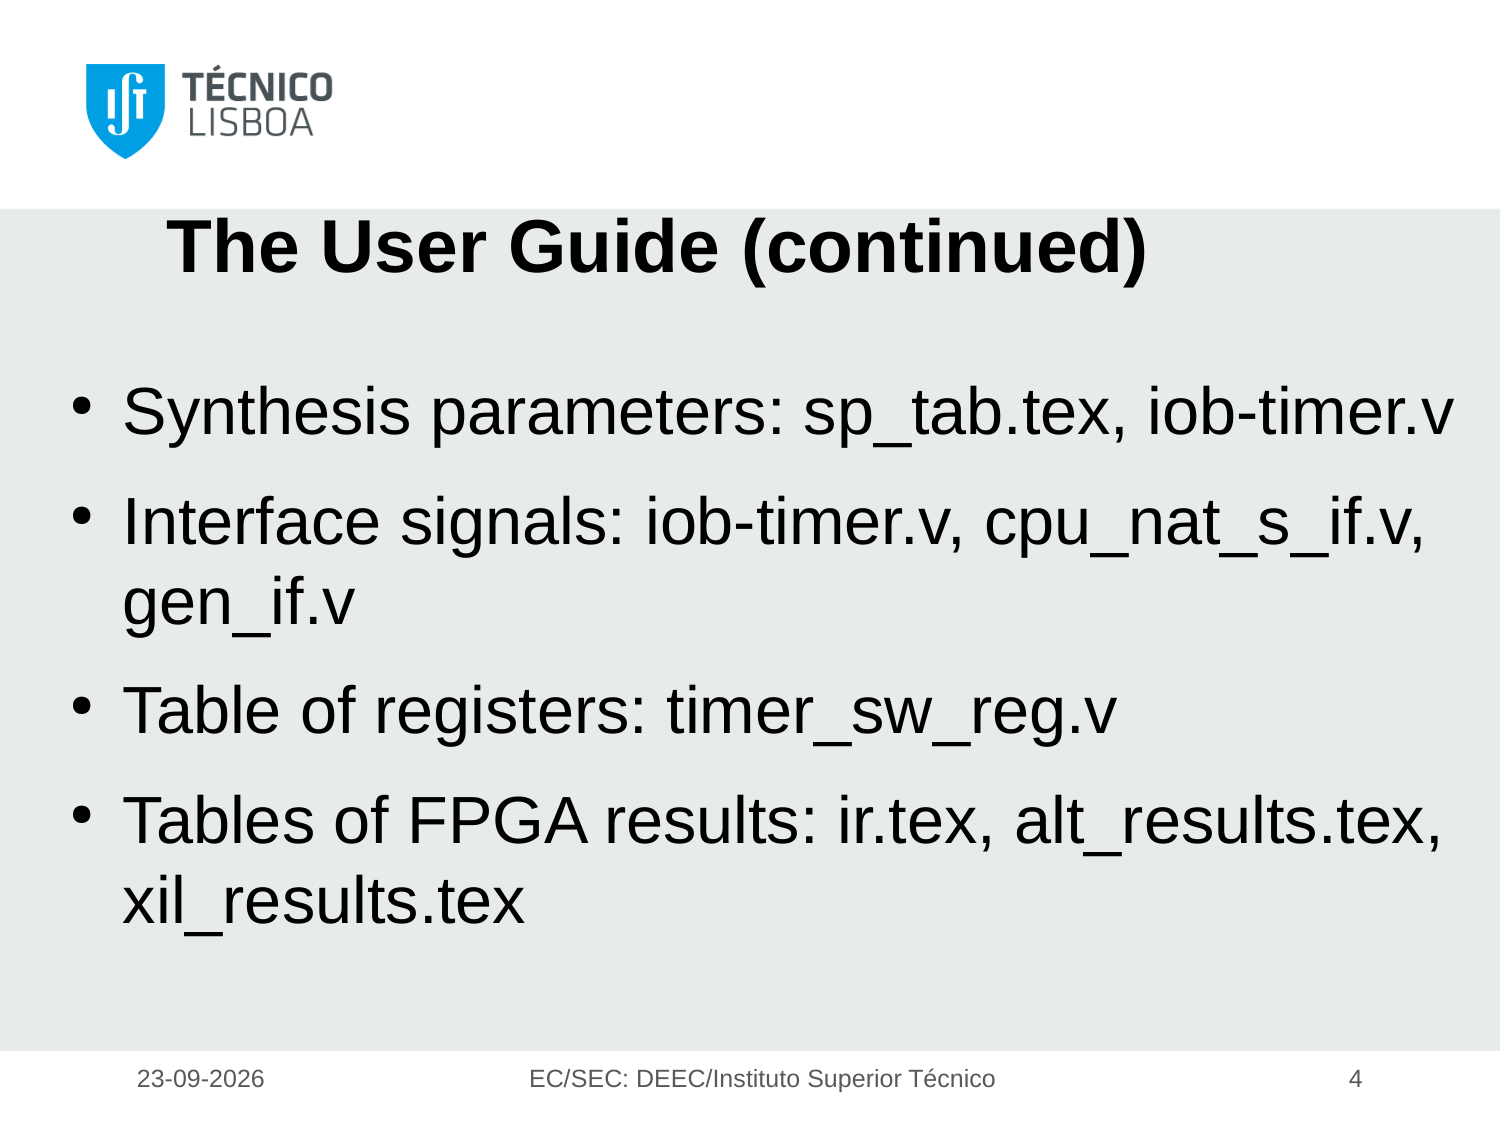

# The User Guide (continued)
Synthesis parameters: sp_tab.tex, iob-timer.v
Interface signals: iob-timer.v, cpu_nat_s_if.v, gen_if.v
Table of registers: timer_sw_reg.v
Tables of FPGA results: ir.tex, alt_results.tex, xil_results.tex
EC/SEC: DEEC/Instituto Superior Técnico